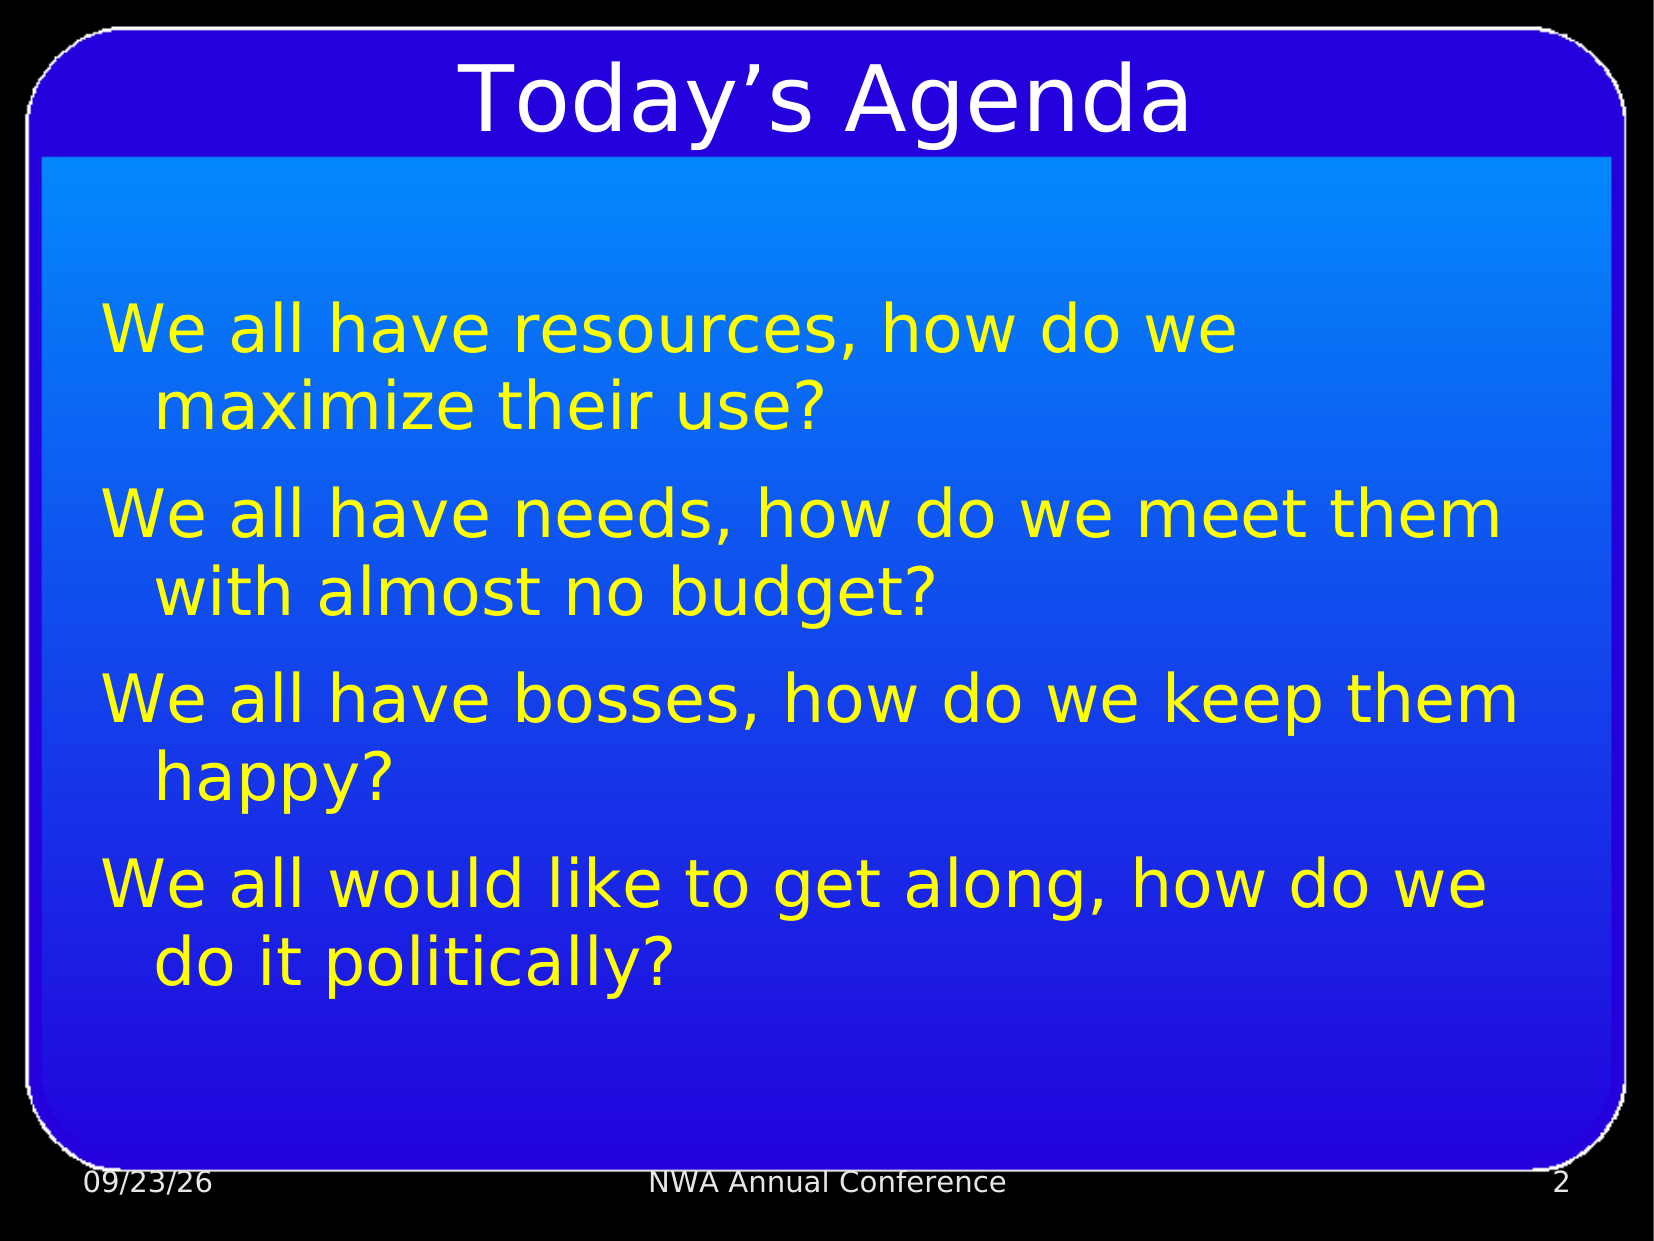

# Today’s Agenda
We all have resources, how do we maximize their use?
We all have needs, how do we meet them with almost no budget?
We all have bosses, how do we keep them happy?
We all would like to get along, how do we do it politically?
NWA Annual Conference
2